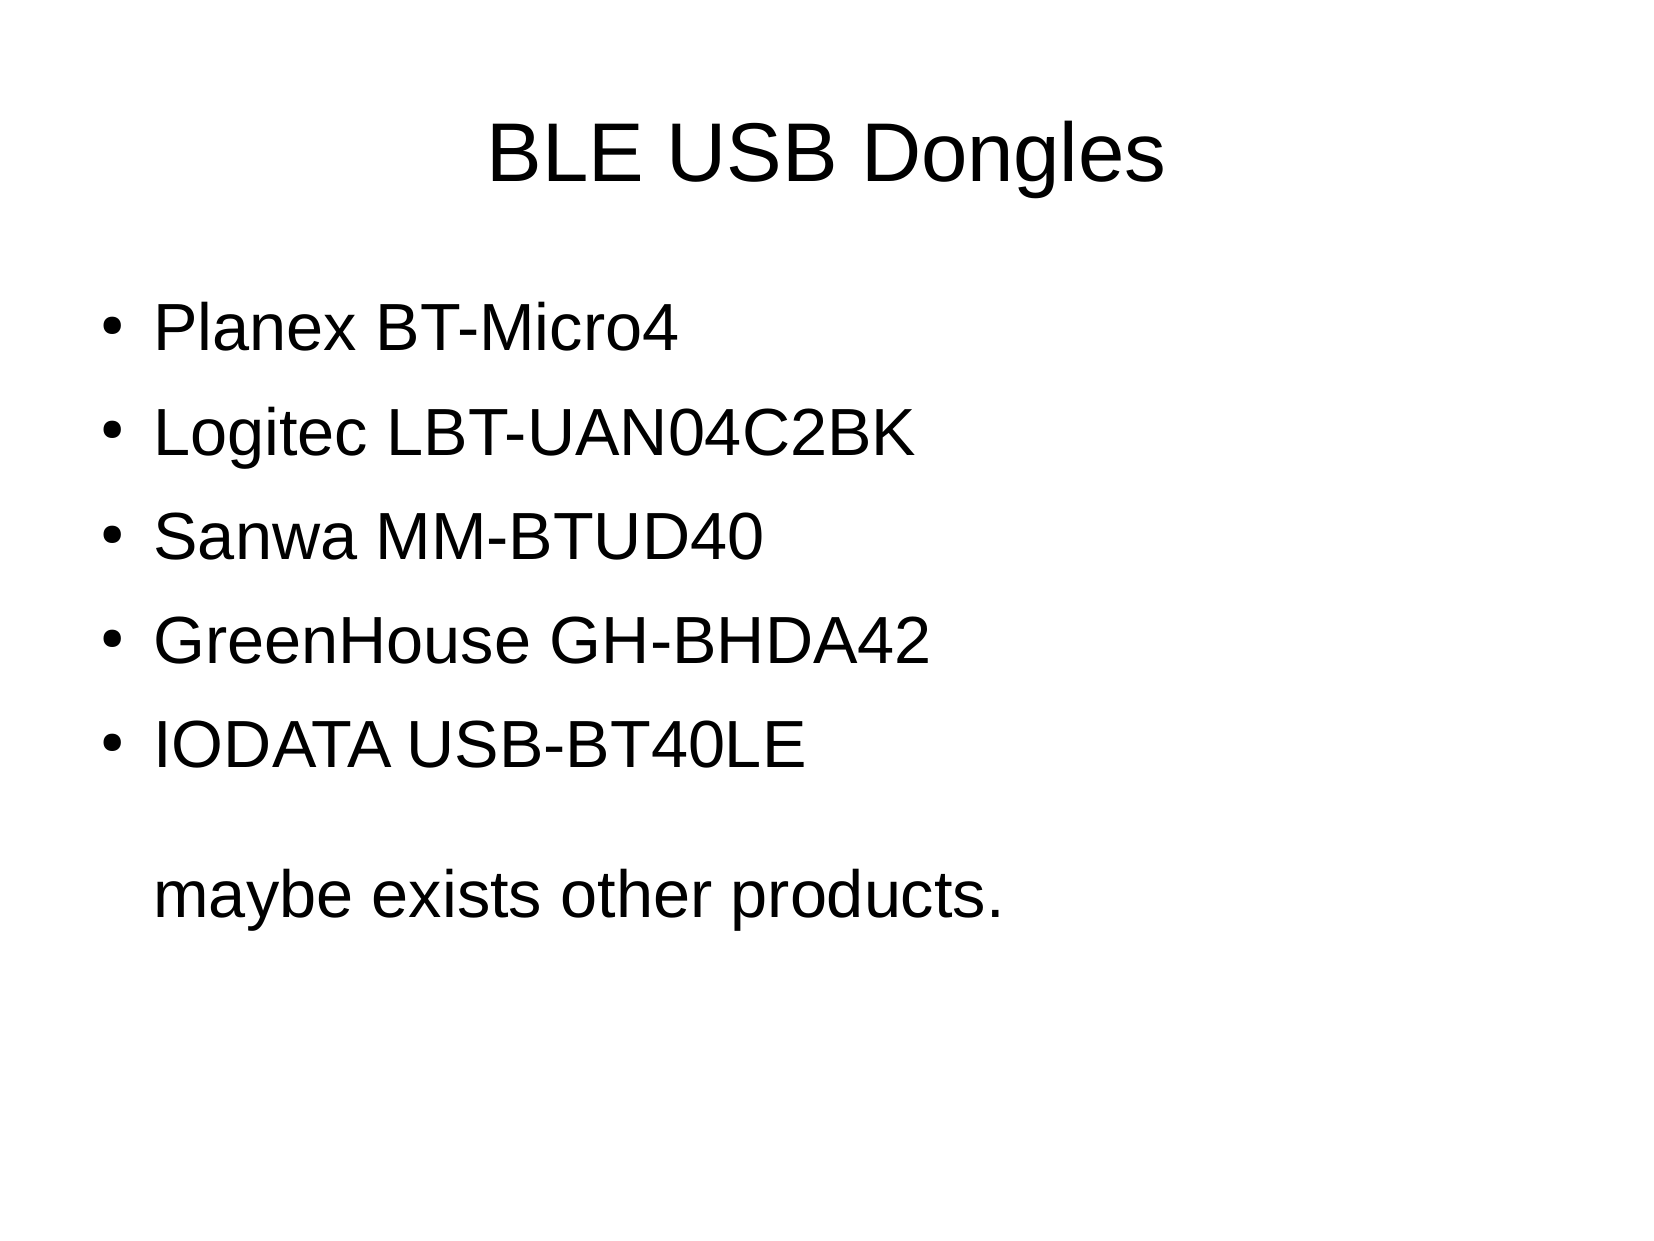

# BLE USB Dongles
Planex BT-Micro4
Logitec LBT-UAN04C2BK
Sanwa MM-BTUD40
GreenHouse GH-BHDA42
IODATA USB-BT40LE
maybe exists other products.